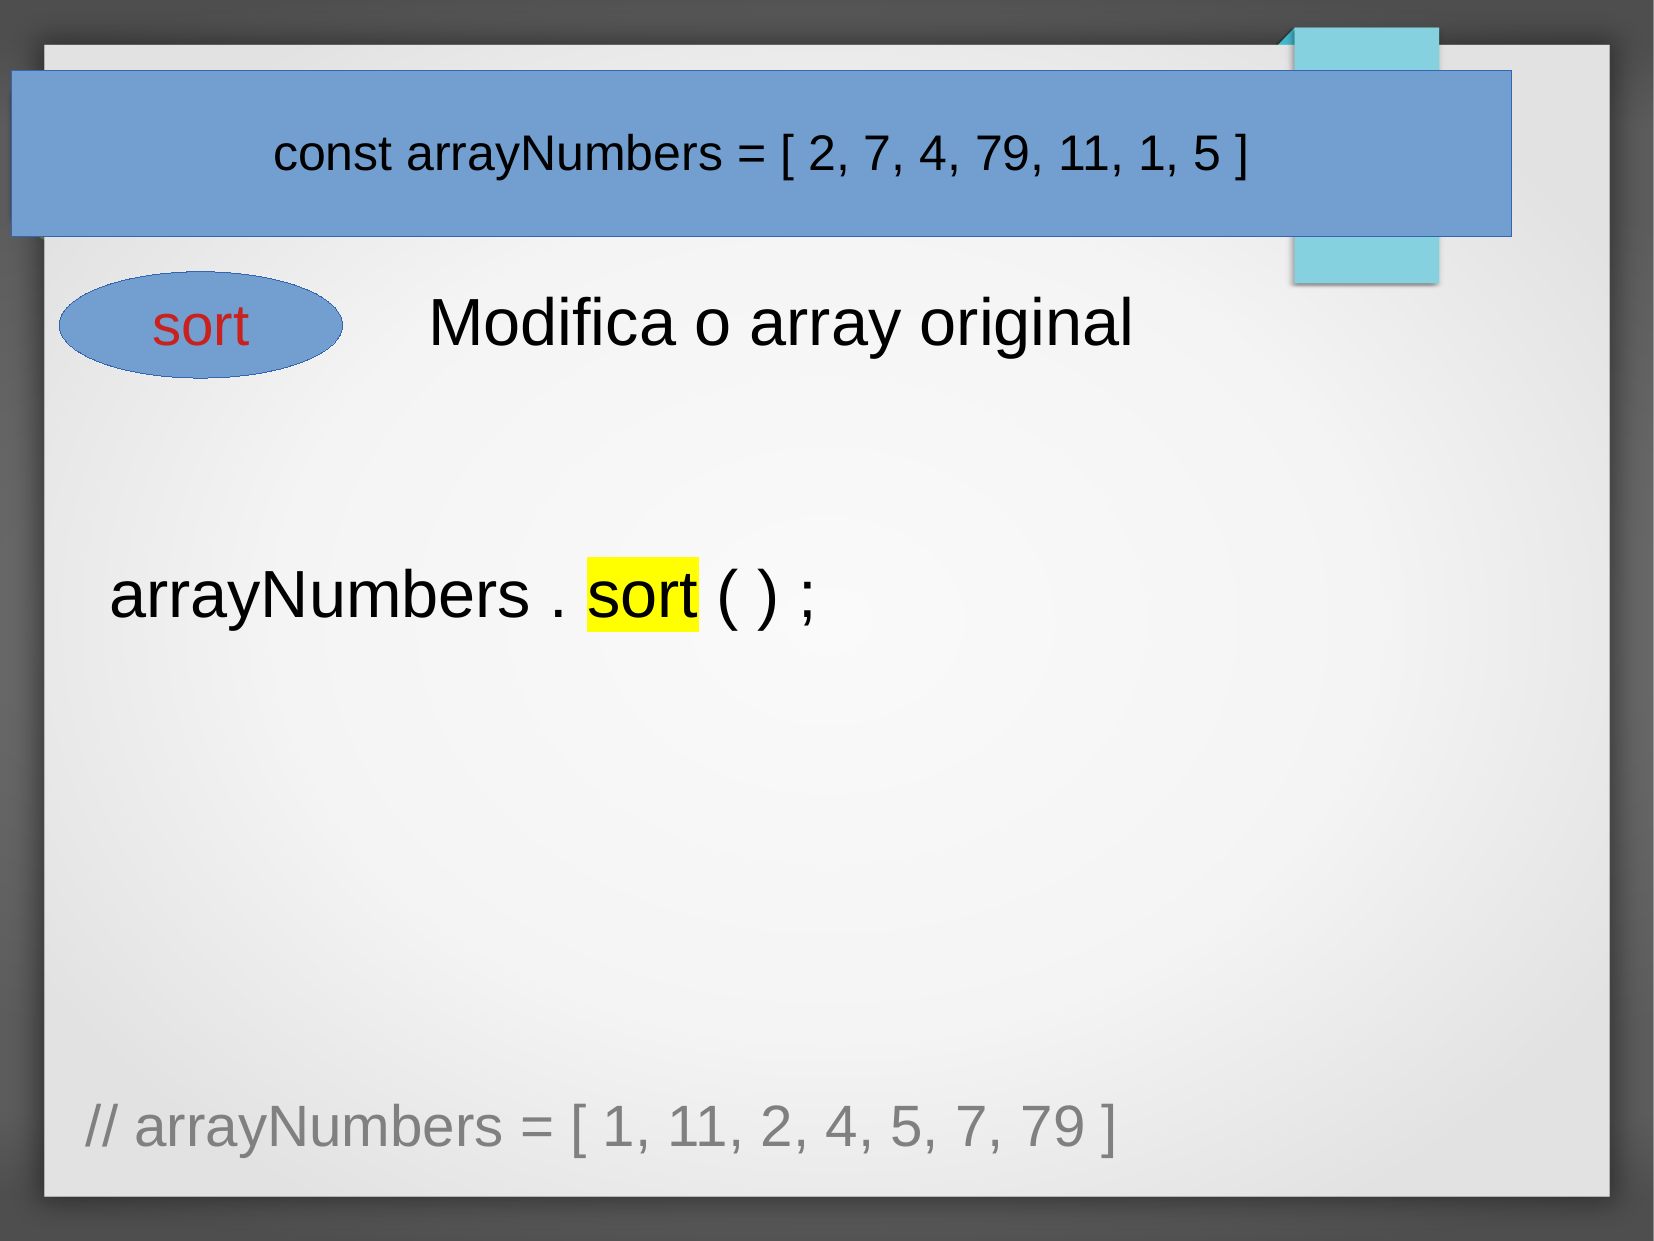

const arrayNumbers = [ 2, 7, 4, 79, 11, 1, 5 ]
sort
Modifica o array original
arrayNumbers . sort ( ) ;
// arrayNumbers = [ 1, 11, 2, 4, 5, 7, 79 ]